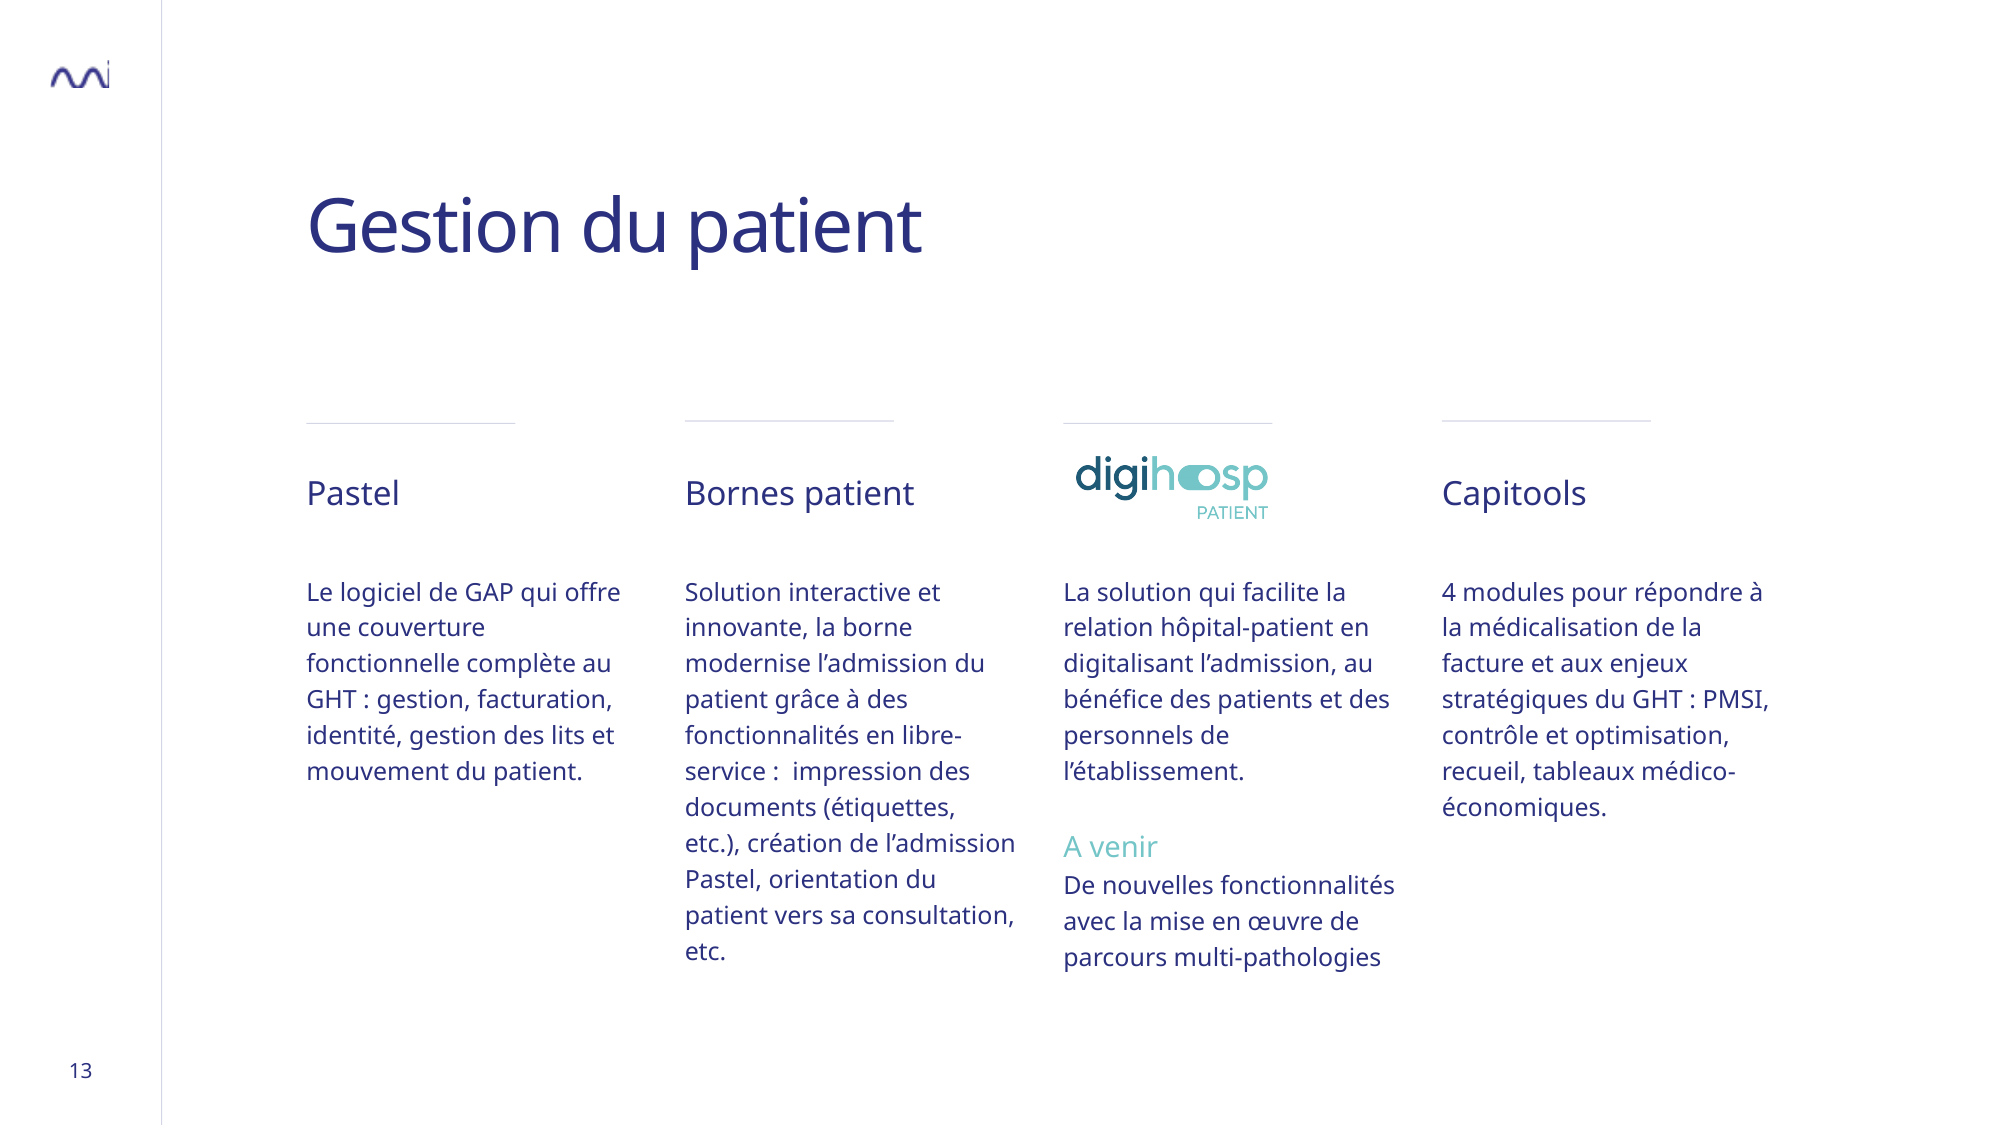

# Gestion du patient
Pastel
Bornes patient
Capitools
Le logiciel de GAP qui offre une couverture fonctionnelle complète au GHT : gestion, facturation, identité, gestion des lits et mouvement du patient.
Solution interactive et innovante, la borne modernise l’admission du patient grâce à des fonctionnalités en libre-service : impression des documents (étiquettes, etc.), création de l’admission Pastel, orientation du patient vers sa consultation, etc.
La solution qui facilite la relation hôpital-patient en digitalisant l’admission, au bénéfice des patients et des personnels de l’établissement.
A venir
De nouvelles fonctionnalités avec la mise en œuvre de parcours multi-pathologies
4 modules pour répondre à la médicalisation de la facture et aux enjeux stratégiques du GHT : PMSI, contrôle et optimisation, recueil, tableaux médico-économiques.
13